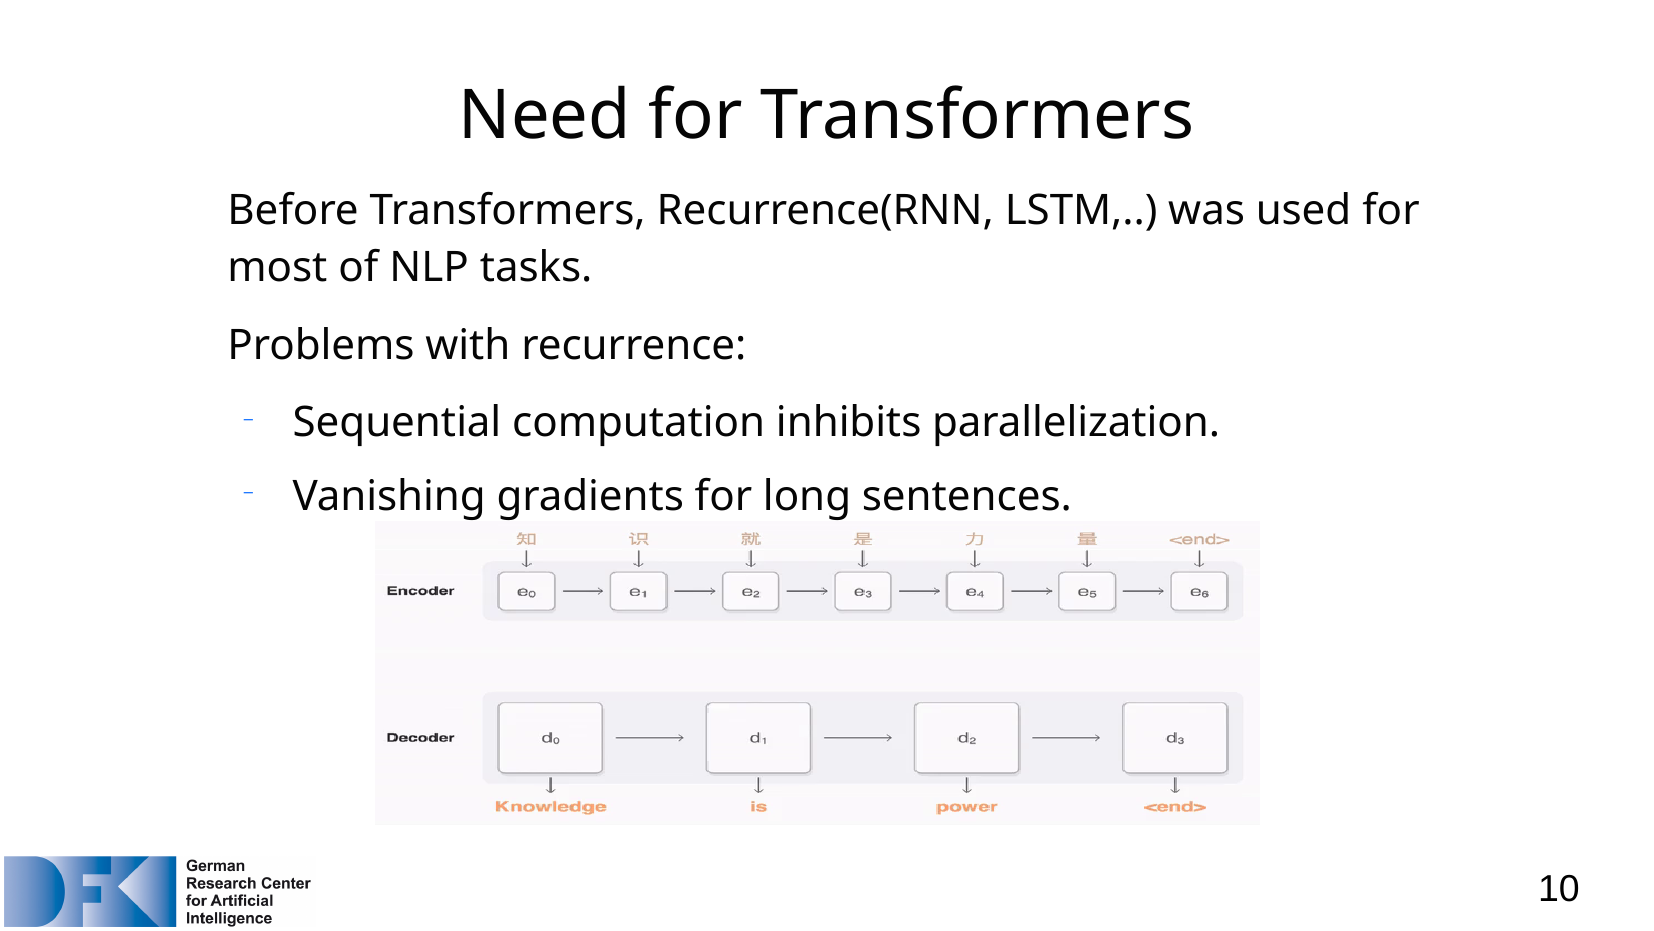

# Need for Transformers
Before Transformers, Recurrence(RNN, LSTM,..) was used for most of NLP tasks.
Problems with recurrence:
Sequential computation inhibits parallelization.
Vanishing gradients for long sentences.